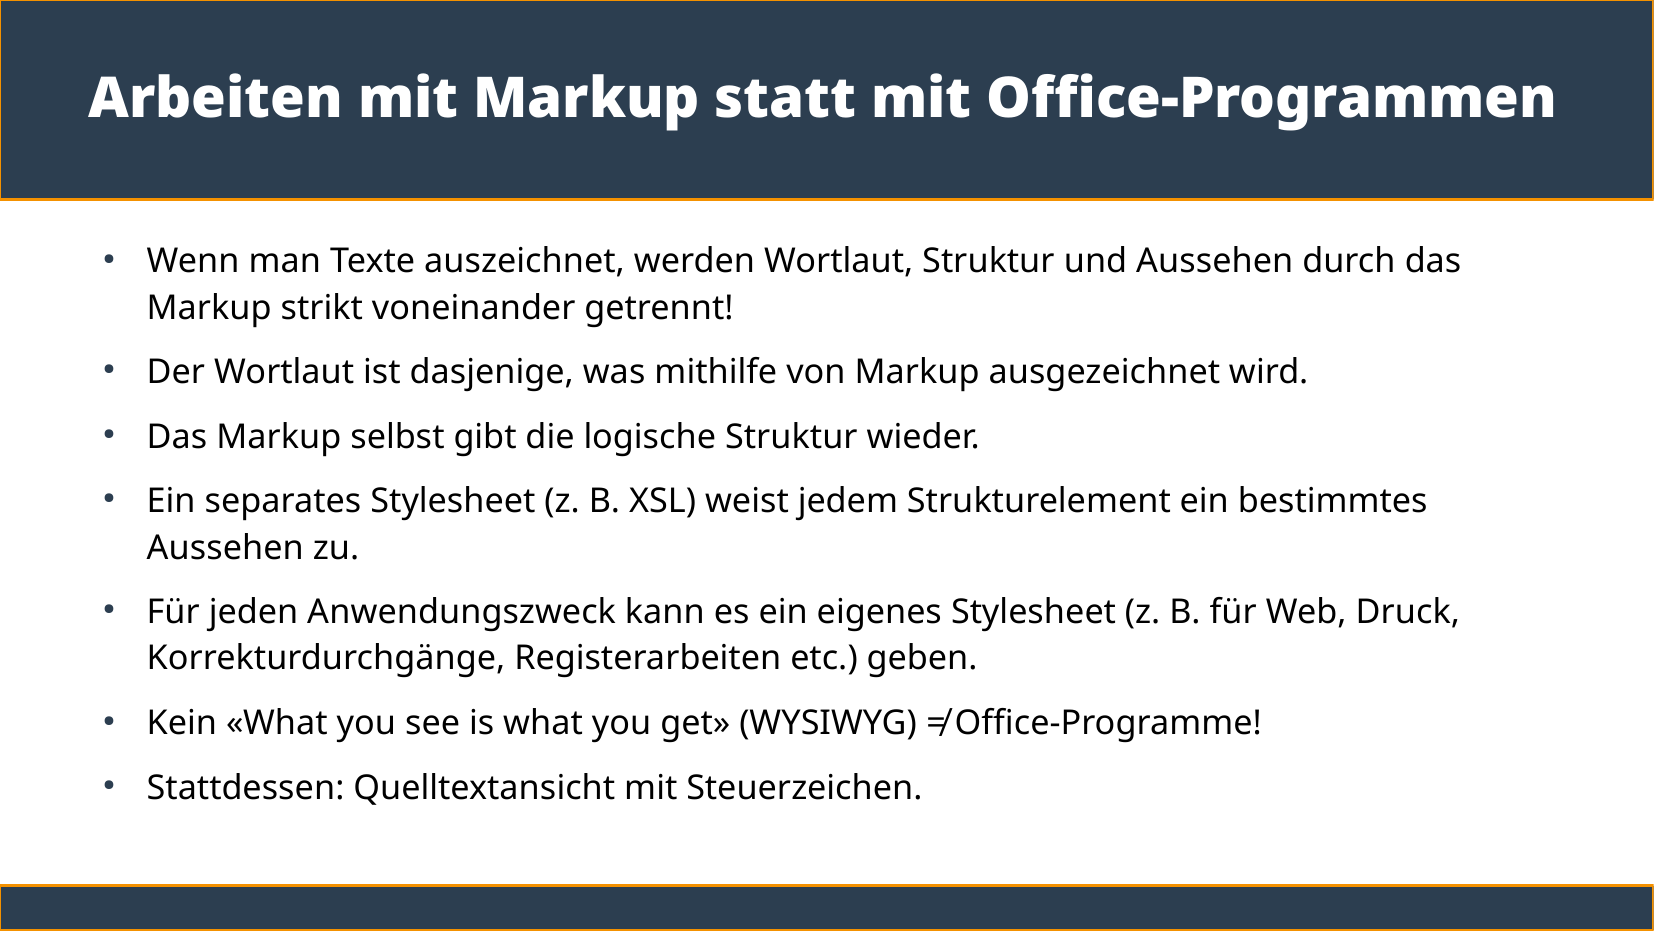

# Arbeiten mit Markup statt mit Office-Programmen
Wenn man Texte auszeichnet, werden Wortlaut, Struktur und Aussehen durch das Markup strikt voneinander getrennt!
Der Wortlaut ist dasjenige, was mithilfe von Markup ausgezeichnet wird.
Das Markup selbst gibt die logische Struktur wieder.
Ein separates Stylesheet (z. B. XSL) weist jedem Strukturelement ein bestimmtes Aussehen zu.
Für jeden Anwendungszweck kann es ein eigenes Stylesheet (z. B. für Web, Druck, Korrekturdurchgänge, Registerarbeiten etc.) geben.
Kein «What you see is what you get» (WYSIWYG) ≠ Office-Programme!
Stattdessen: Quelltextansicht mit Steuerzeichen.